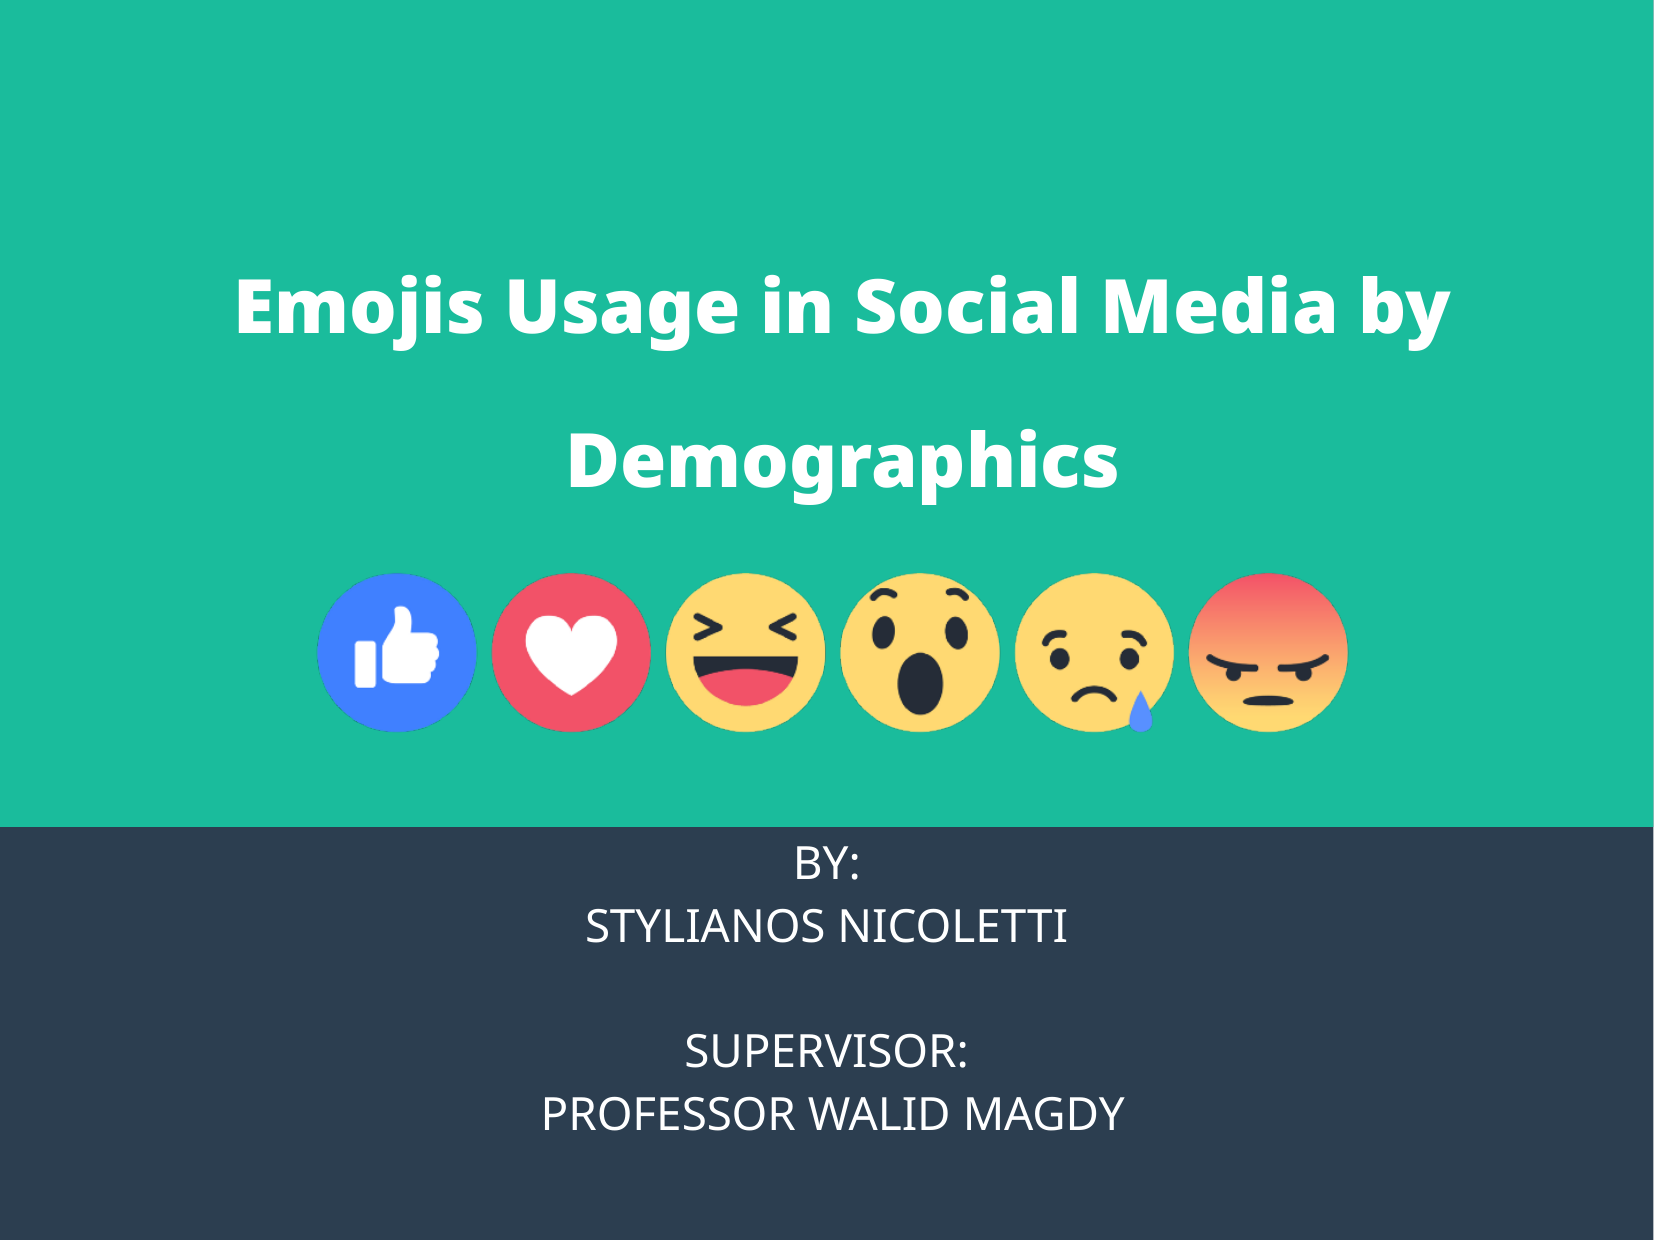

# Emojis Usage in Social Media by Demographics
BY:
STYLIANOS NICOLETTI
SUPERVISOR:
 PROFESSOR WALID MAGDY